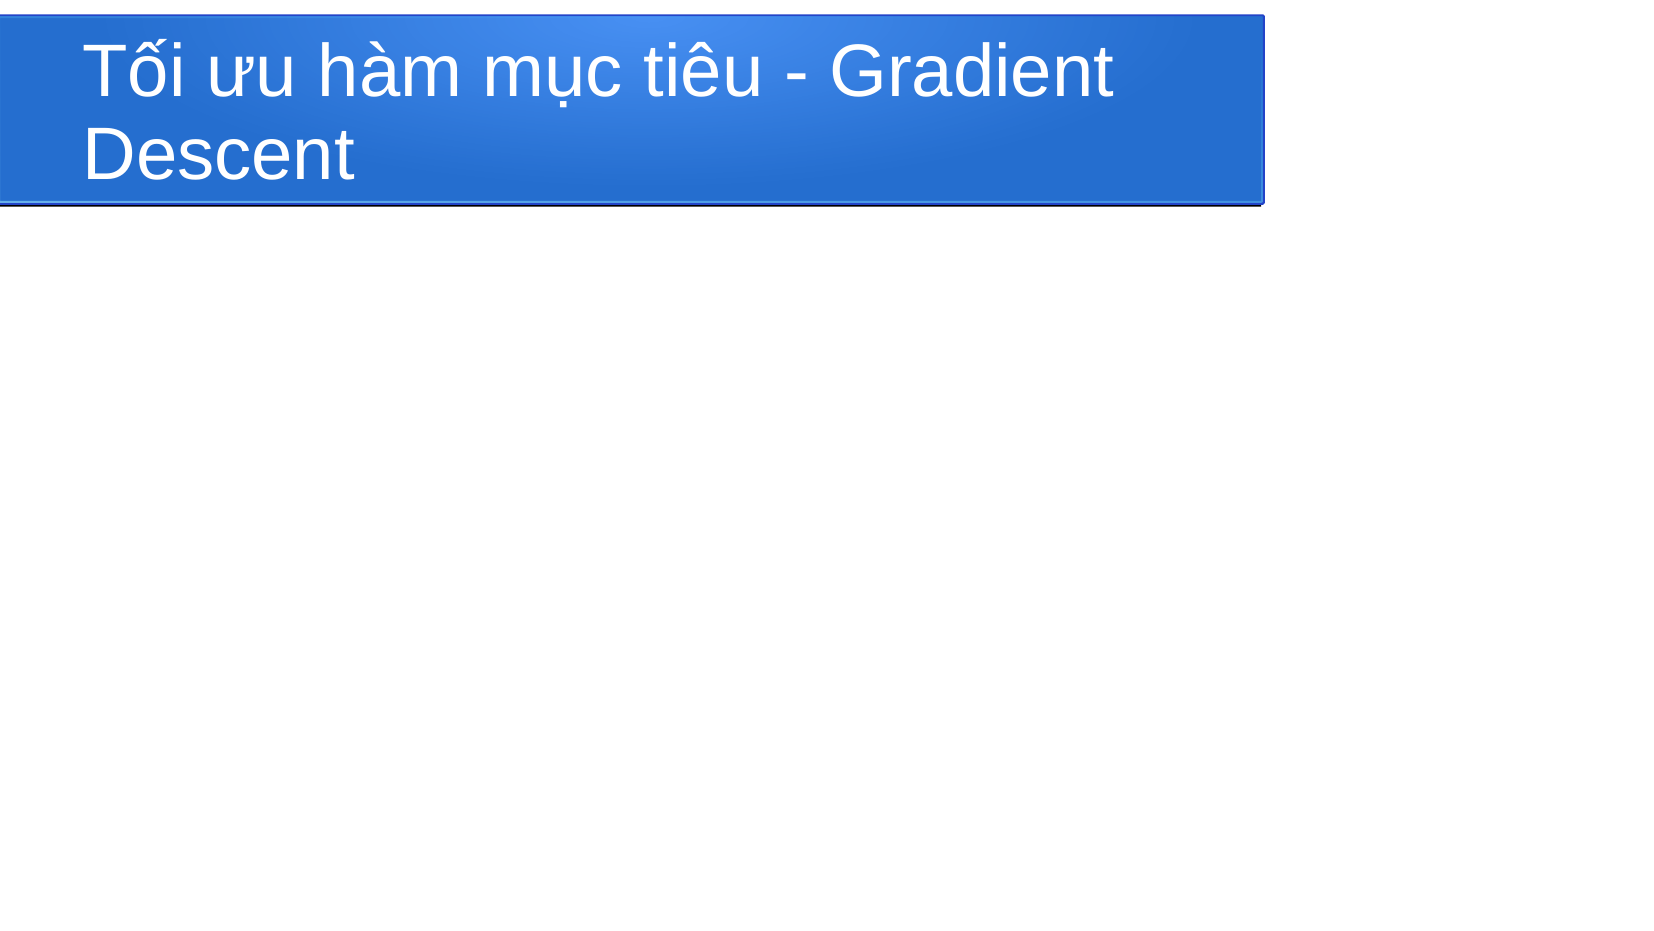

# Tối ưu hàm mục tiêu - Gradient Descent